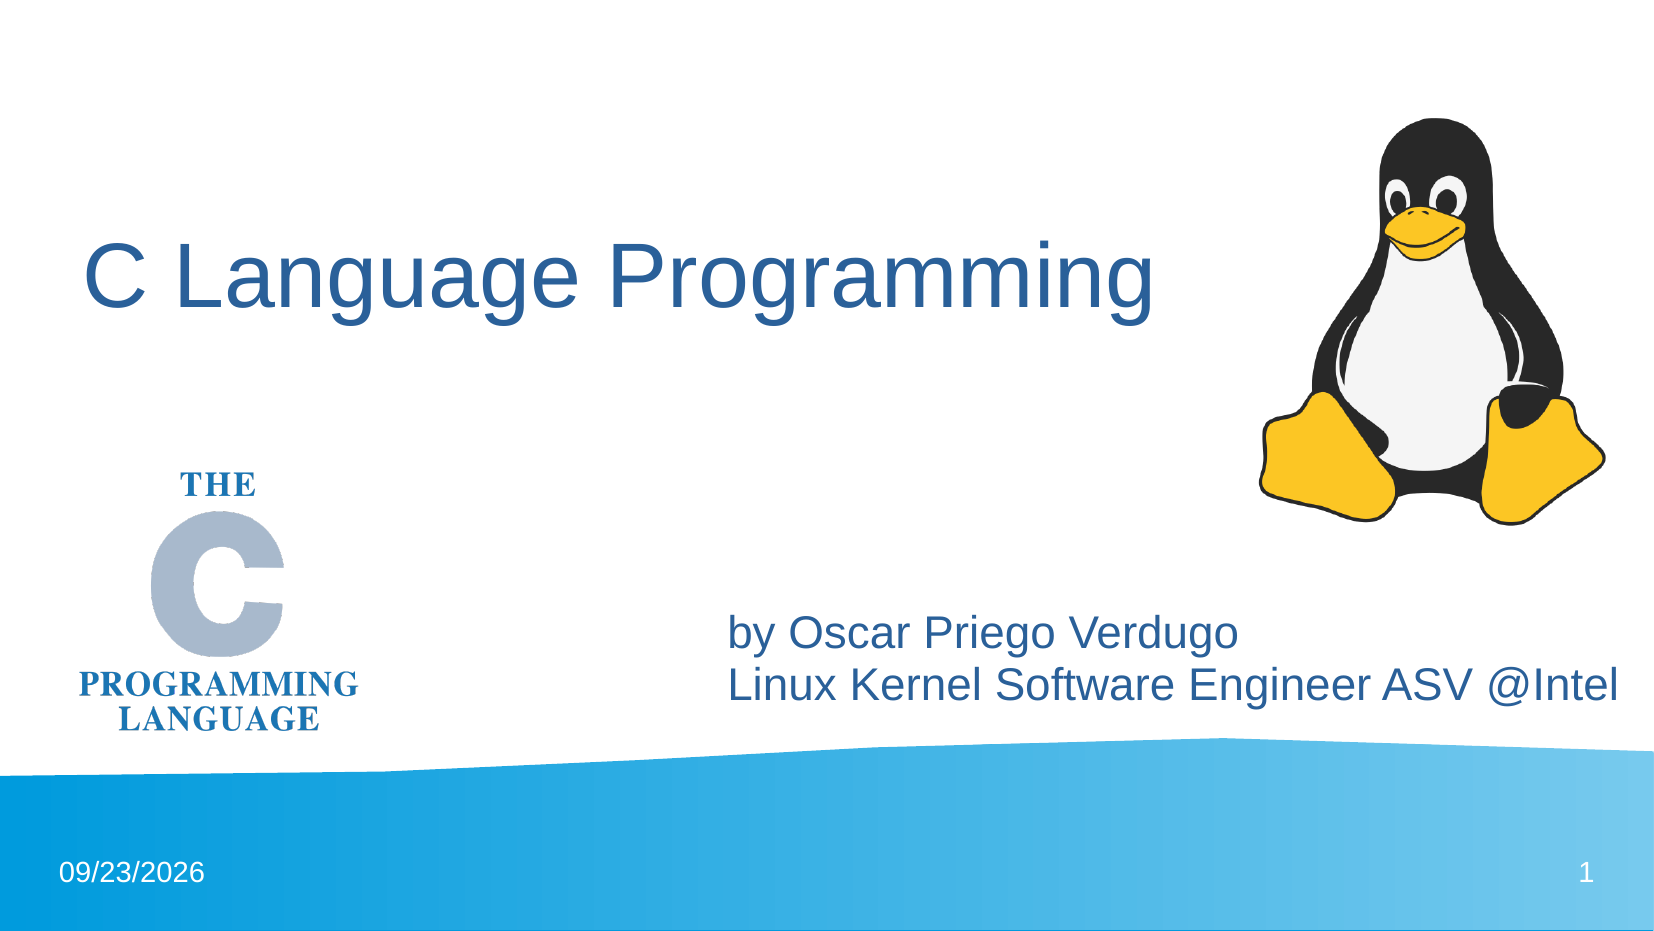

# C Language Programming
by Oscar Priego Verdugo
Linux Kernel Software Engineer ASV @Intel